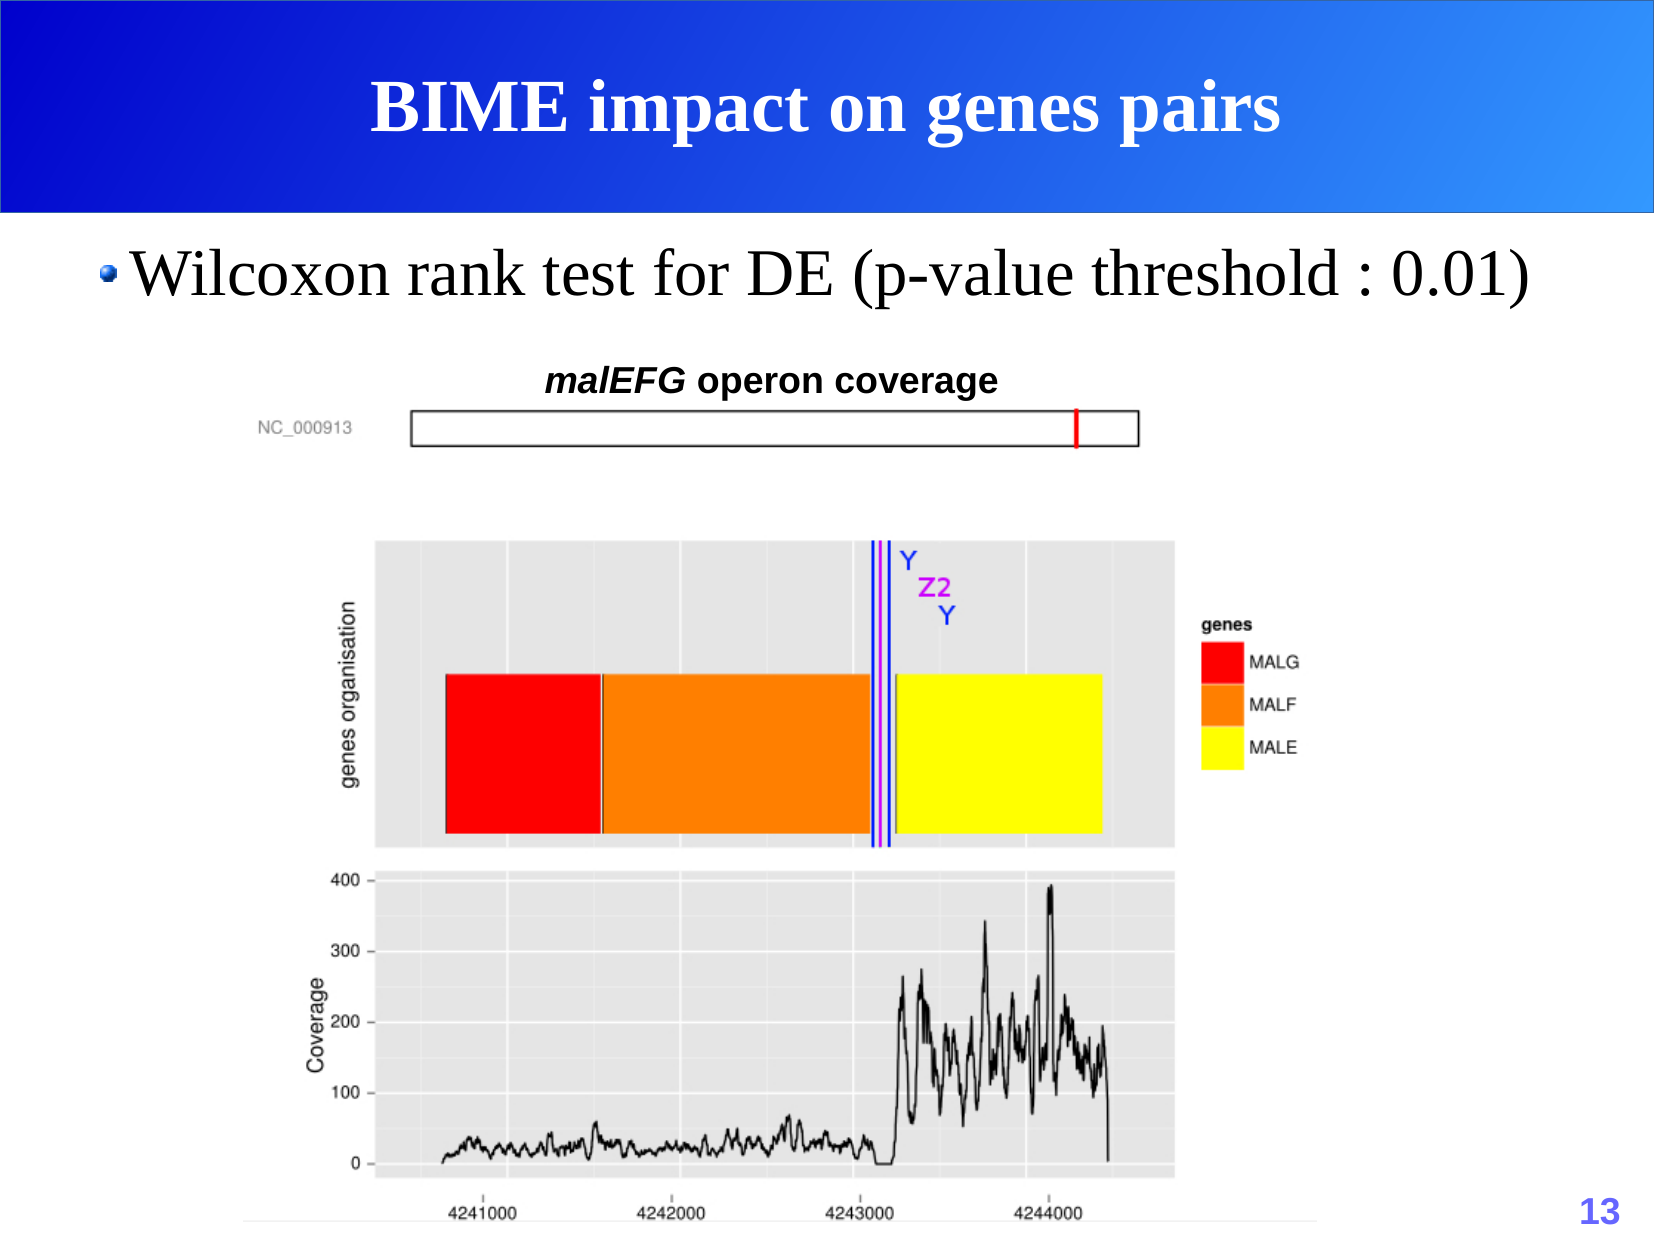

# BIME impact on genes pairs
Wilcoxon rank test for DE (p-value threshold : 0.01)
malEFG operon coverage
13